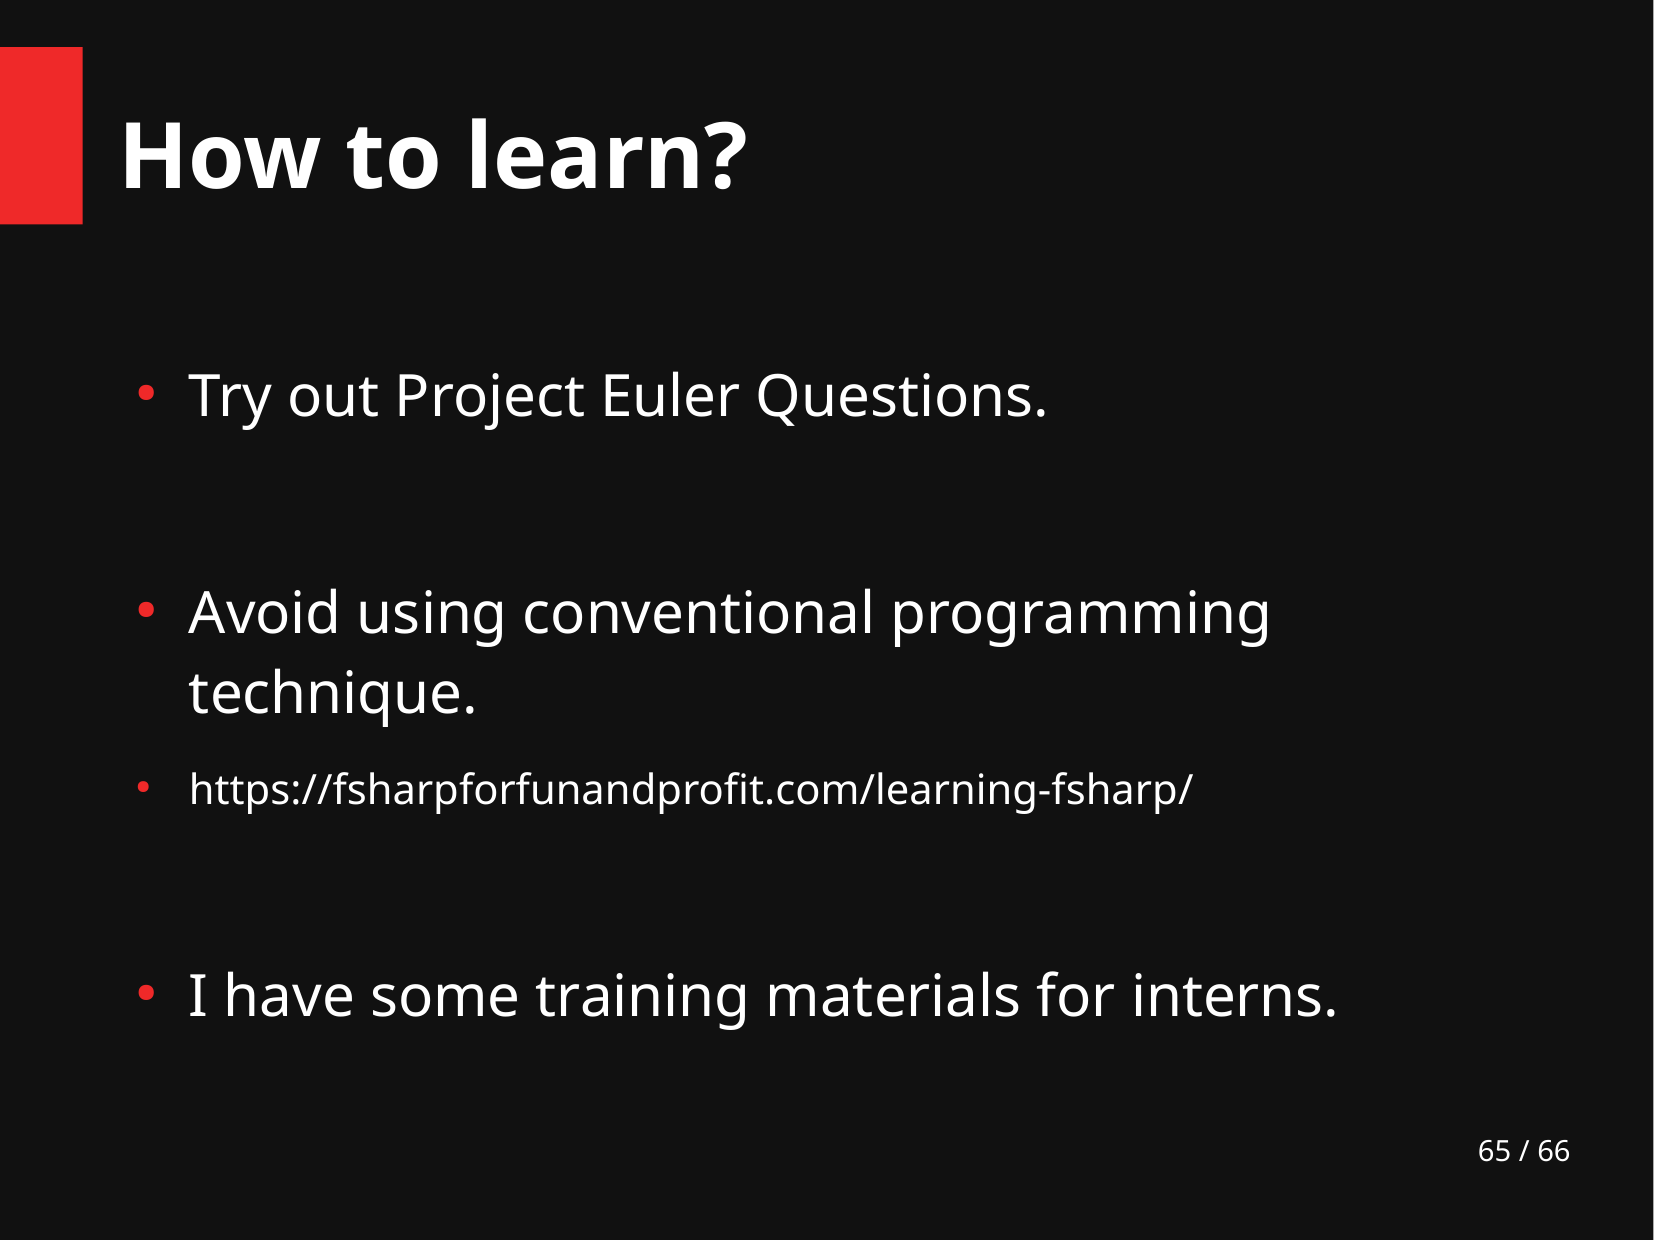

# How to learn?
Try out Project Euler Questions.
Avoid using conventional programming technique.
https://fsharpforfunandprofit.com/learning-fsharp/
I have some training materials for interns.
65